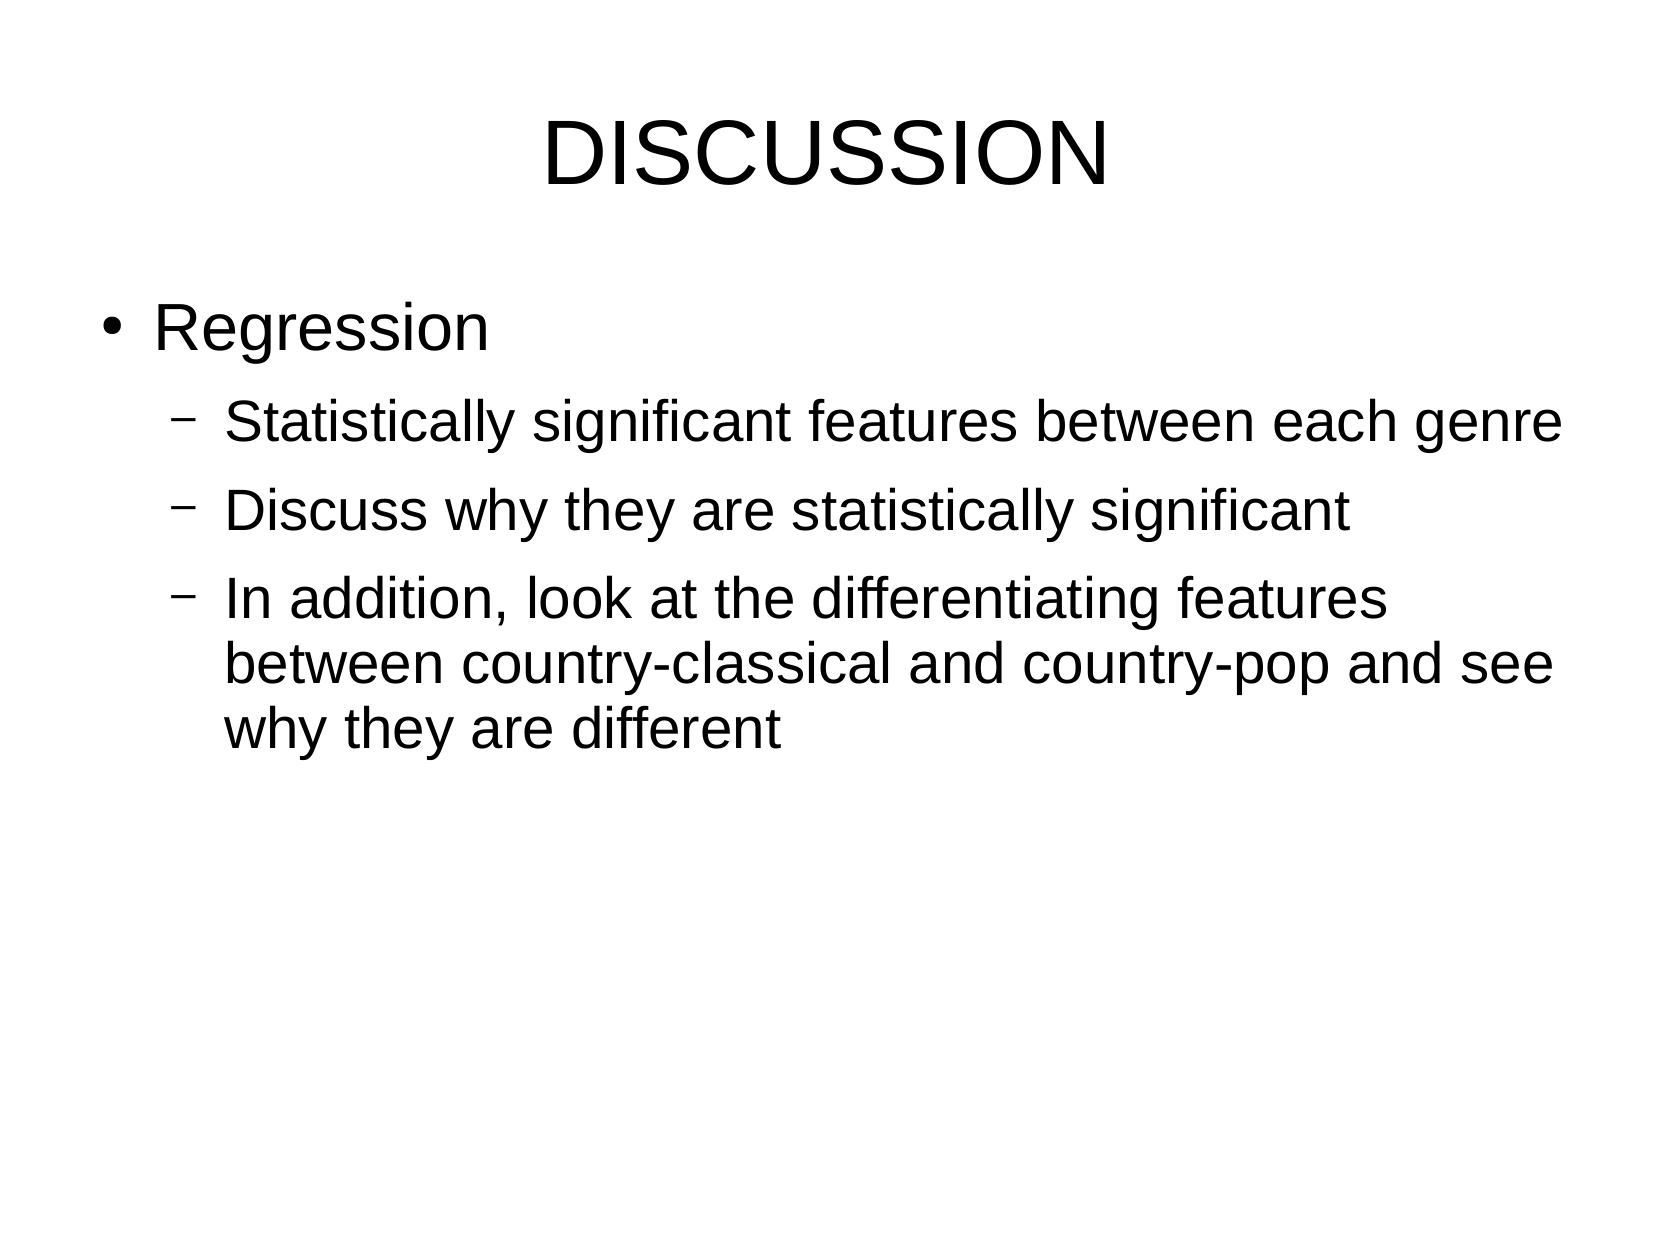

# DISCUSSION
Regression
Statistically significant features between each genre
Discuss why they are statistically significant
In addition, look at the differentiating features between country-classical and country-pop and see why they are different